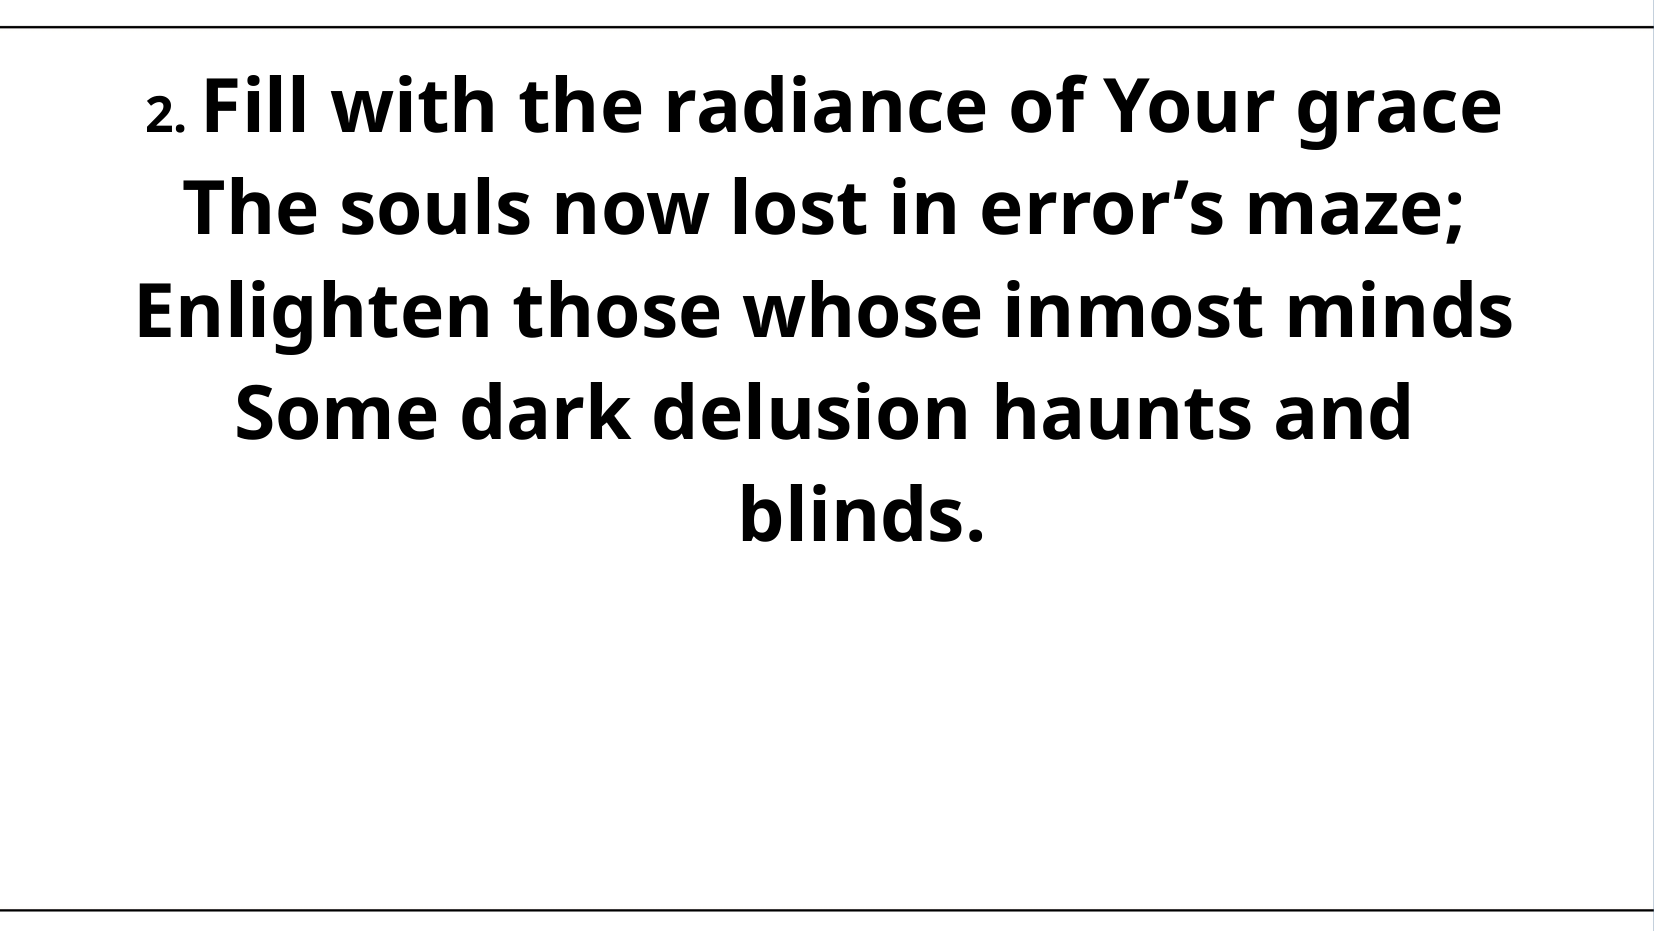

2. Fill with the radiance of Your grace
The souls now lost in error’s maze;
Enlighten those whose inmost minds
Some dark delusion haunts and blinds.